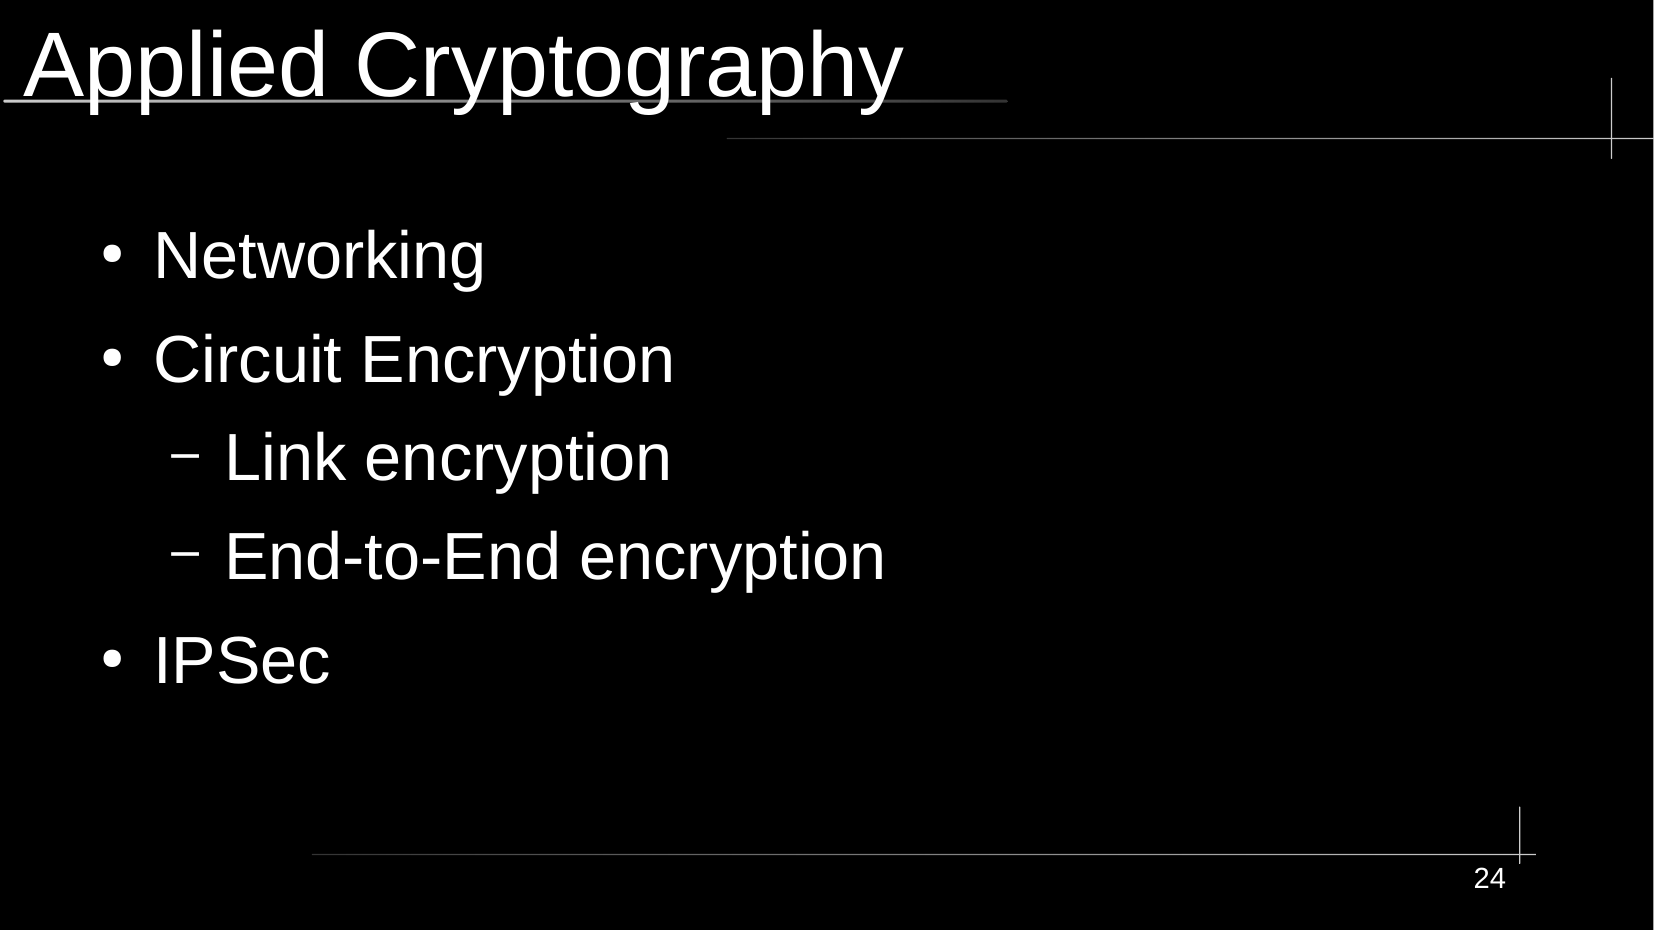

# Applied Cryptography
Networking
Circuit Encryption
Link encryption
End-to-End encryption
IPSec
24